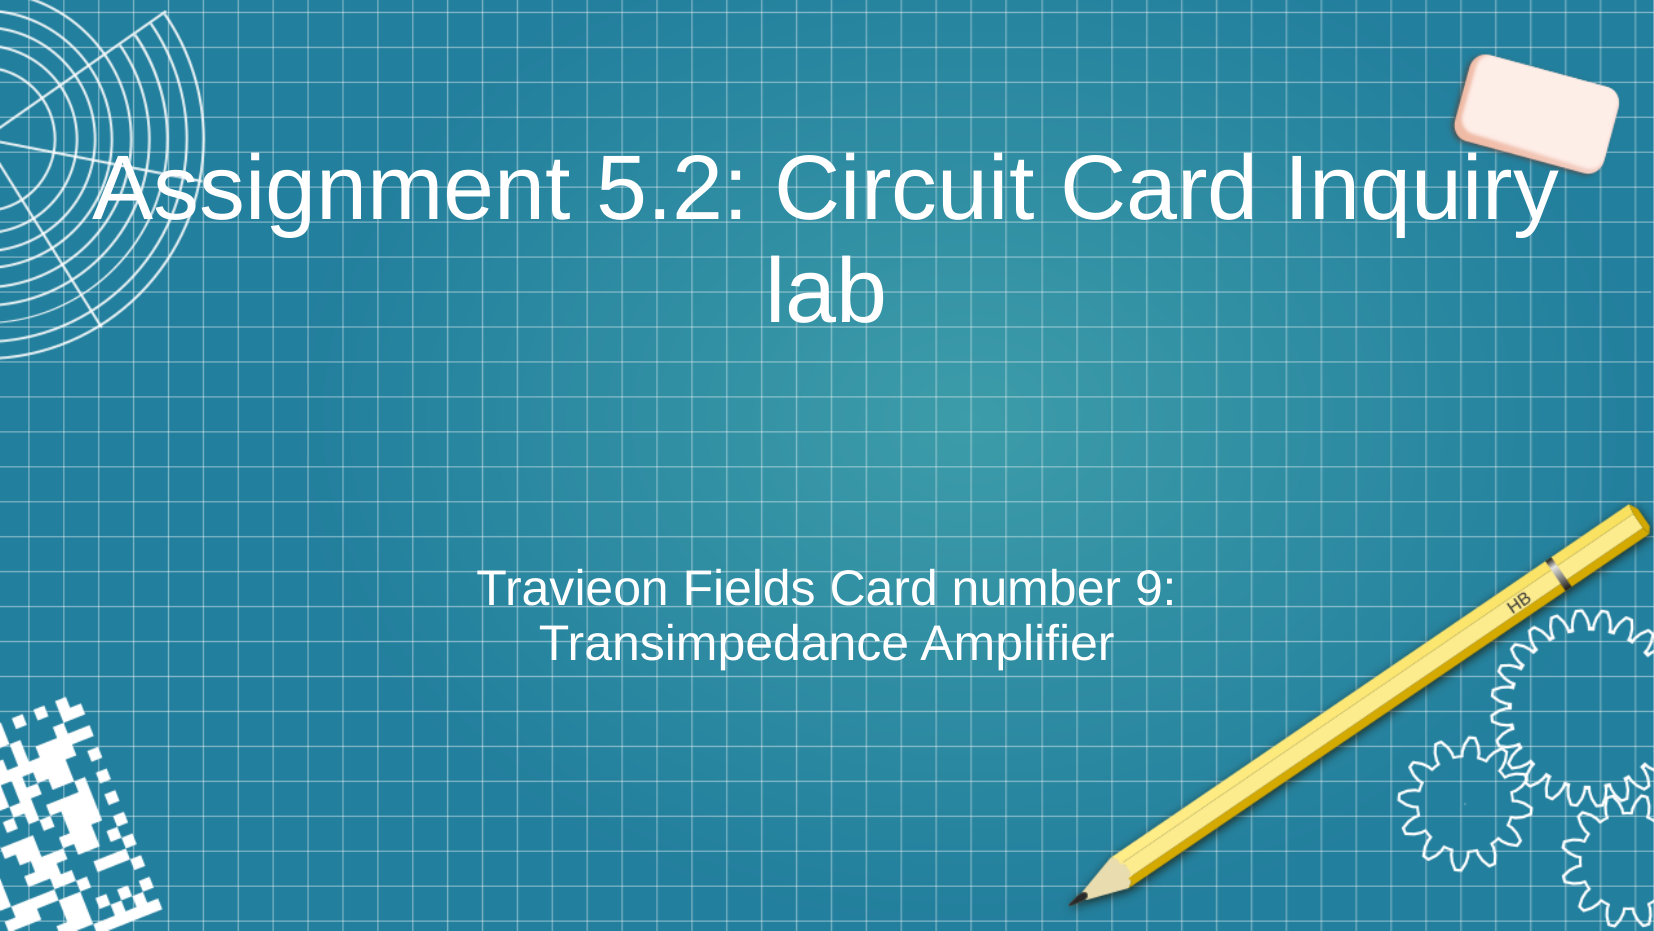

# Assignment 5.2: Circuit Card Inquiry lab
Travieon Fields Card number 9:
Transimpedance Amplifier